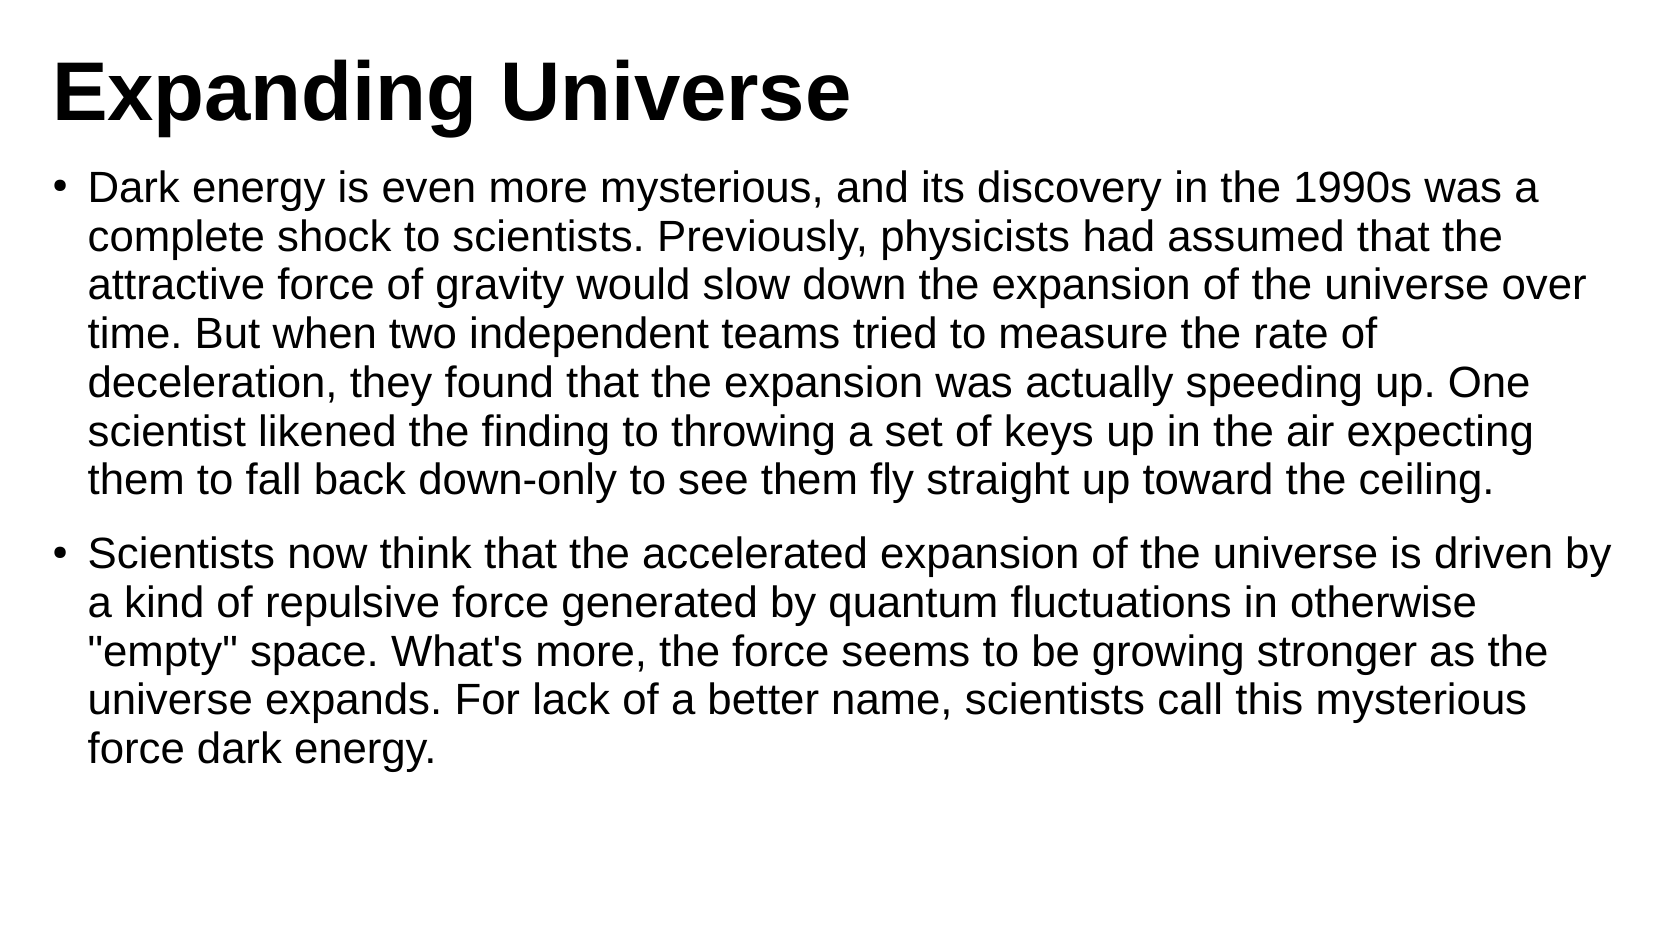

Expanding Universe
Dark energy is even more mysterious, and its discovery in the 1990s was a complete shock to scientists. Previously, physicists had assumed that the attractive force of gravity would slow down the expansion of the universe over time. But when two independent teams tried to measure the rate of deceleration, they found that the expansion was actually speeding up. One scientist likened the finding to throwing a set of keys up in the air expecting them to fall back down-only to see them fly straight up toward the ceiling.
Scientists now think that the accelerated expansion of the universe is driven by a kind of repulsive force generated by quantum fluctuations in otherwise "empty" space. What's more, the force seems to be growing stronger as the universe expands. For lack of a better name, scientists call this mysterious force dark energy.